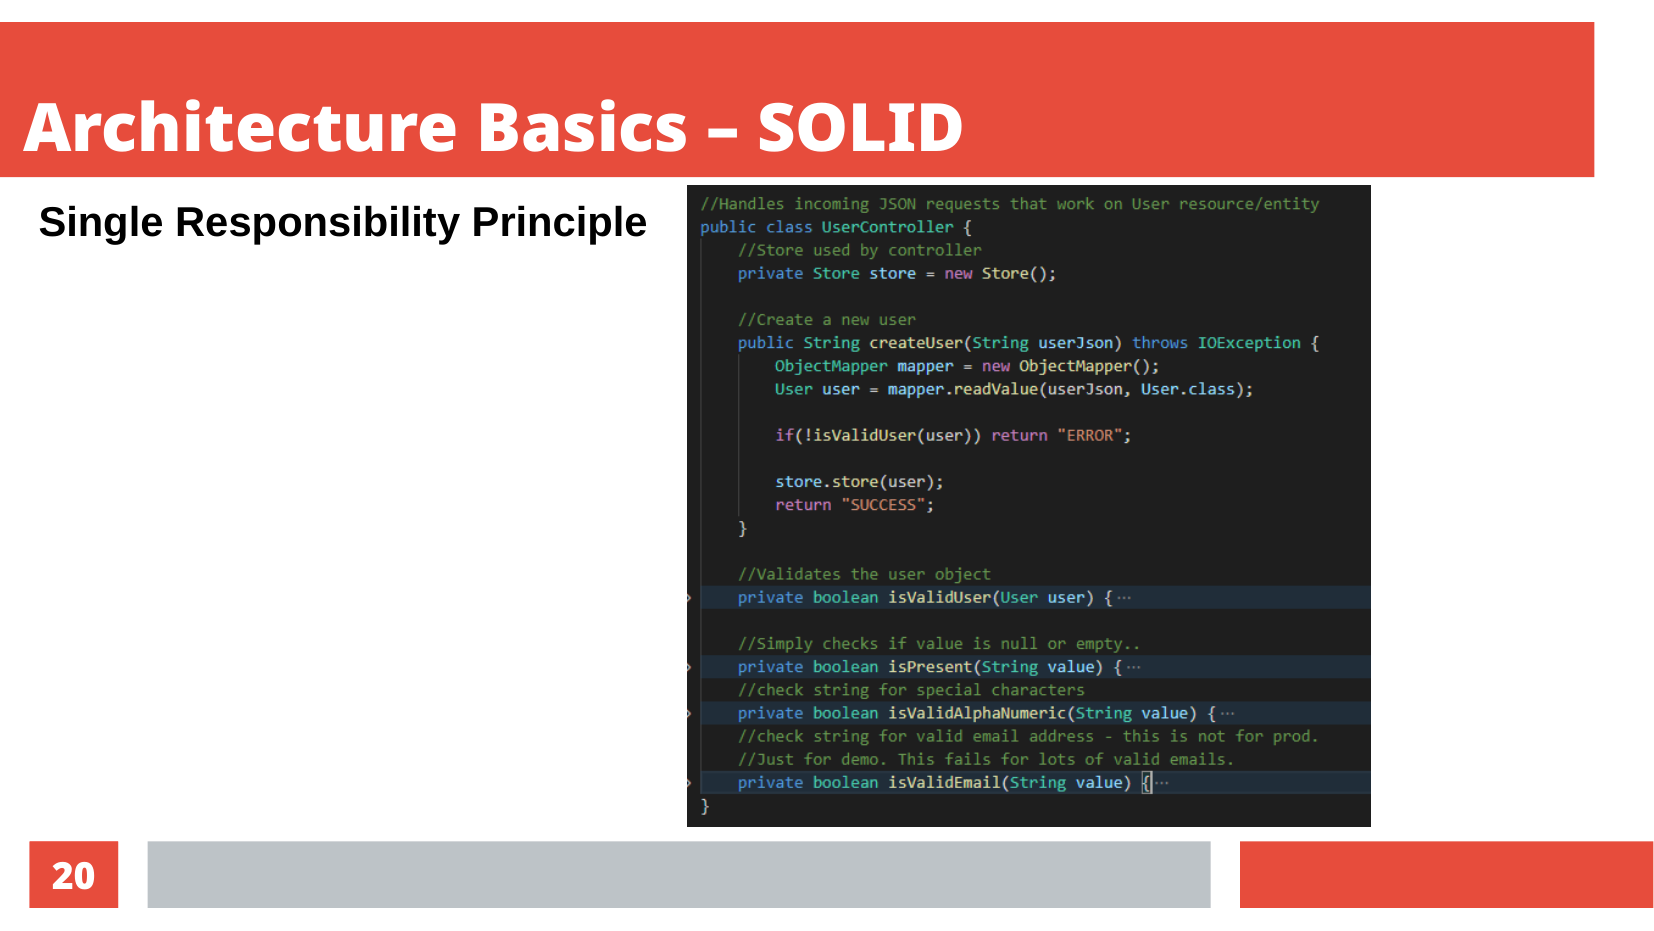

# Architecture Basics – SOLID
Single Responsibility Principle
20